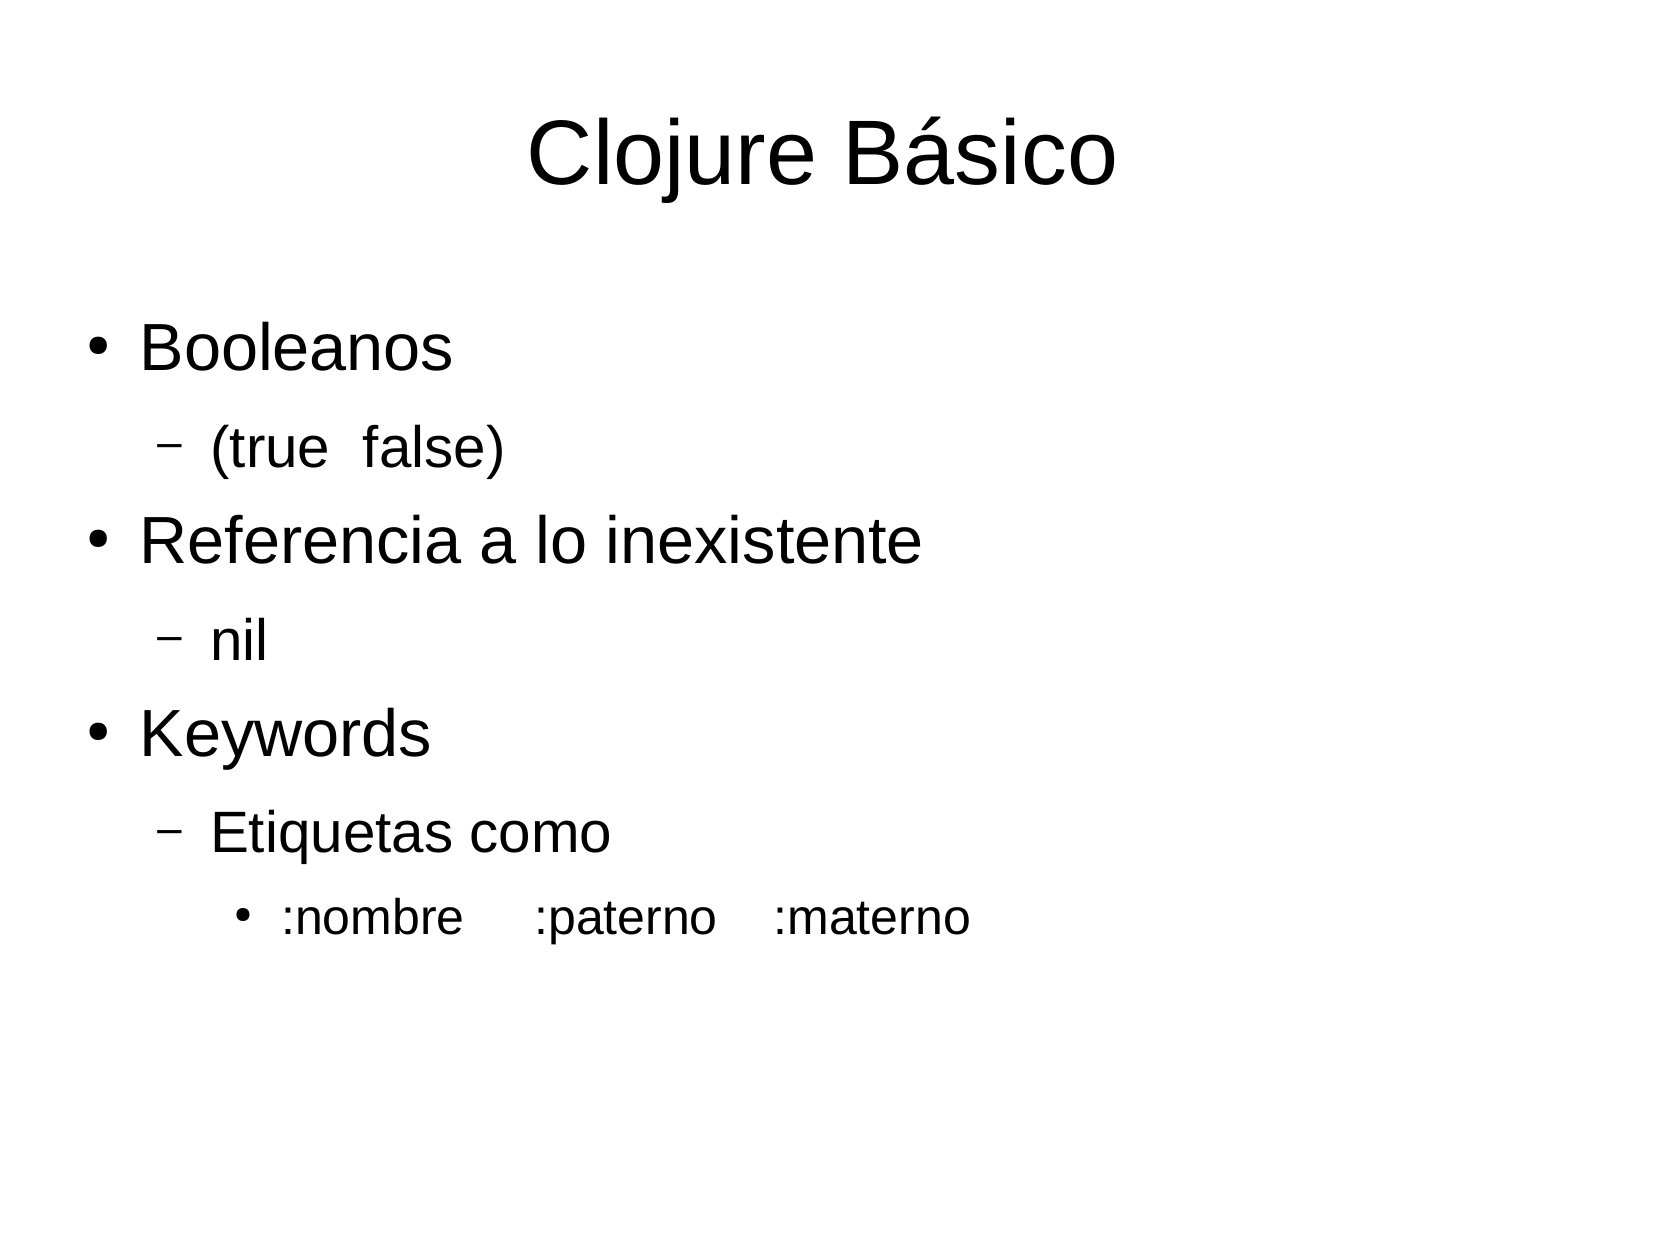

# Clojure Básico
Booleanos
(true false)
Referencia a lo inexistente
nil
Keywords
Etiquetas como
:nombre :paterno :materno